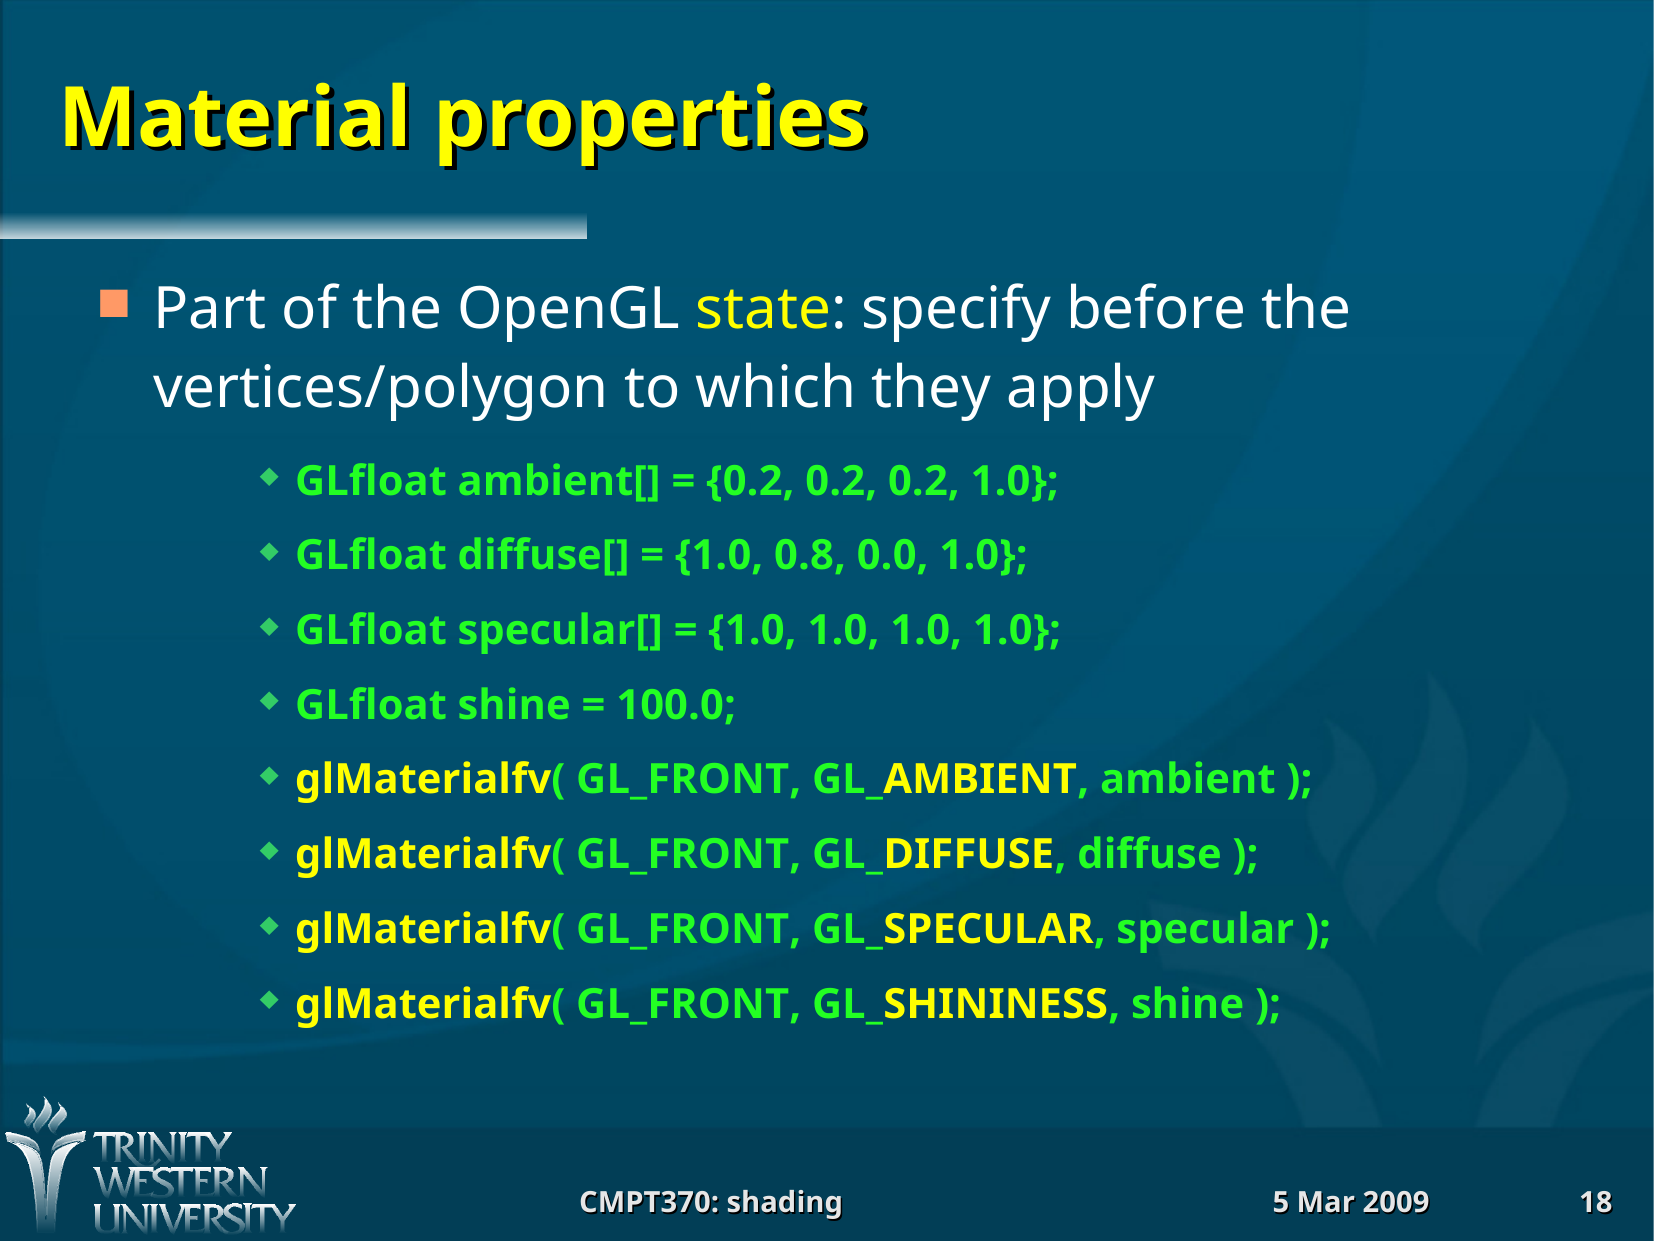

# Material properties
Part of the OpenGL state: specify before the vertices/polygon to which they apply
GLfloat ambient[] = {0.2, 0.2, 0.2, 1.0};
GLfloat diffuse[] = {1.0, 0.8, 0.0, 1.0};
GLfloat specular[] = {1.0, 1.0, 1.0, 1.0};
GLfloat shine = 100.0;
glMaterialfv( GL_FRONT, GL_AMBIENT, ambient );
glMaterialfv( GL_FRONT, GL_DIFFUSE, diffuse );
glMaterialfv( GL_FRONT, GL_SPECULAR, specular );
glMaterialfv( GL_FRONT, GL_SHININESS, shine );
CMPT370: shading
5 Mar 2009
18